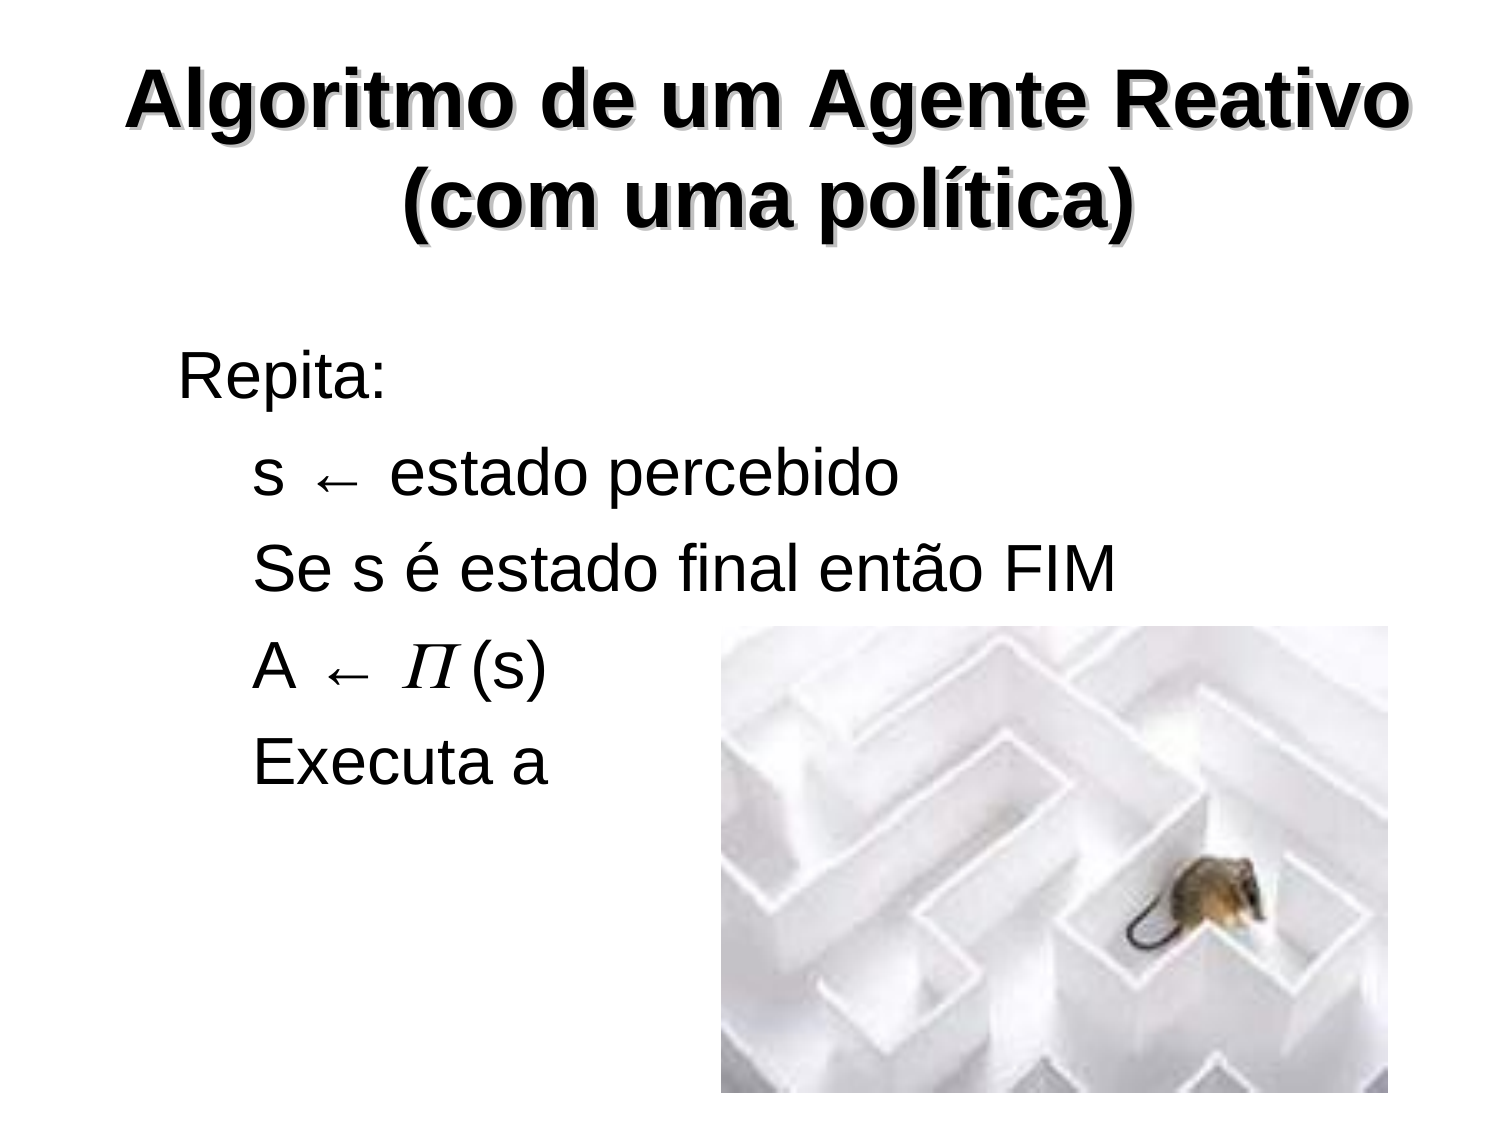

# Algoritmo de um Agente Reativo (com uma política)
Repita:
	s ← estado percebido
	Se s é estado final então FIM
	A ←  (s)
	Executa a